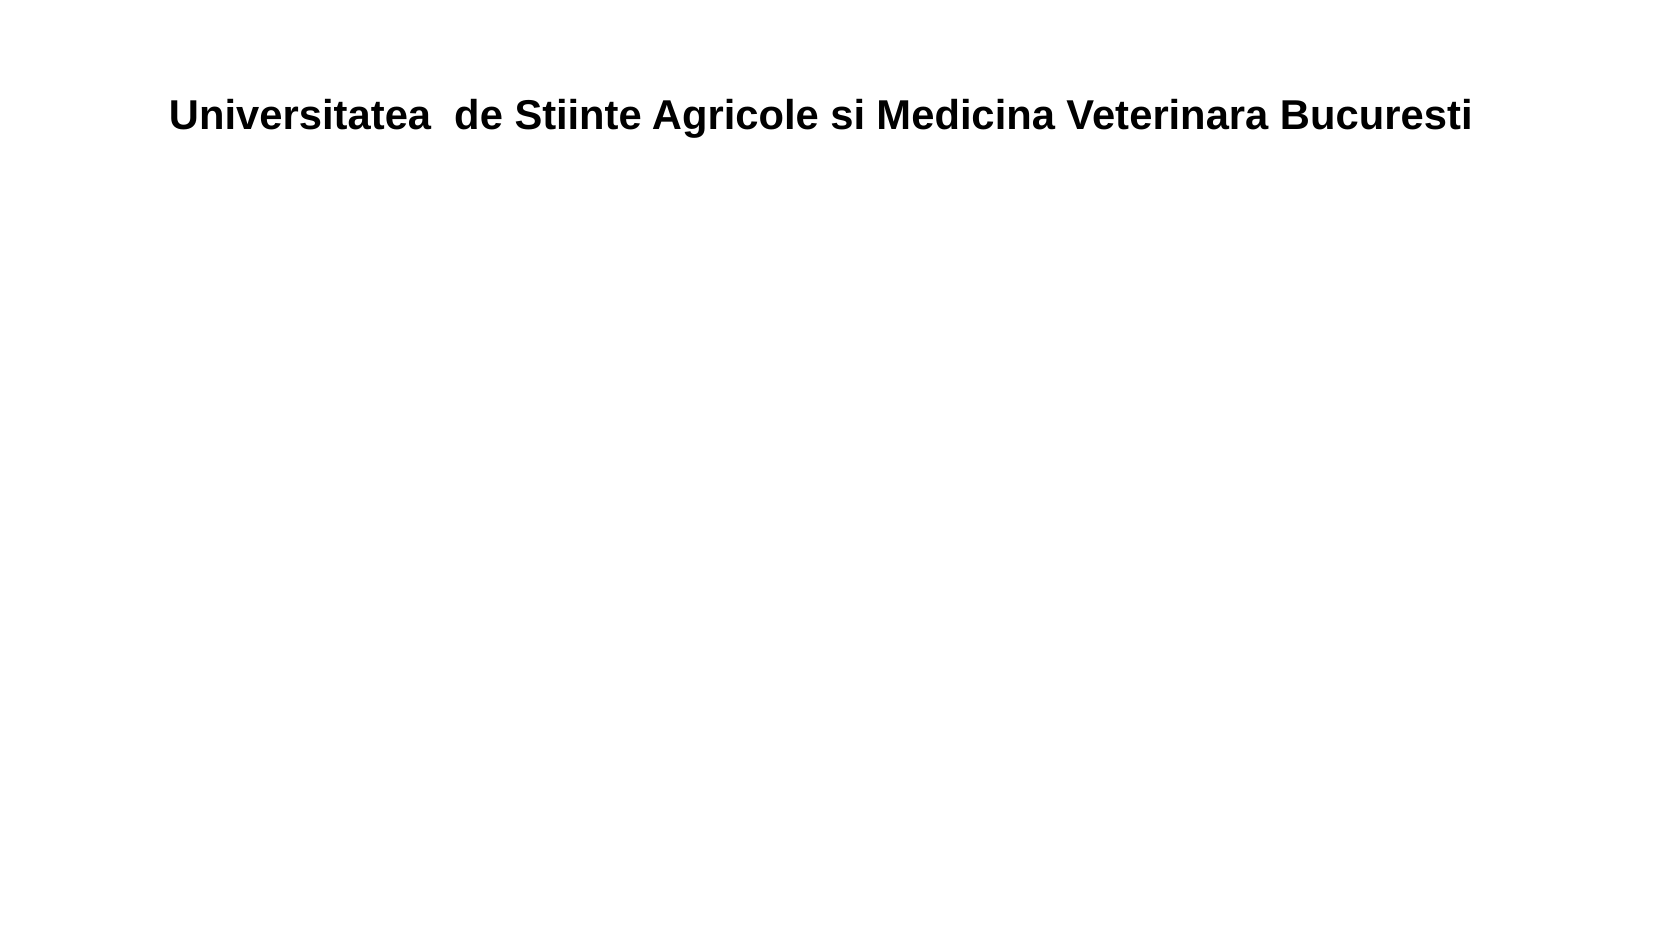

# Universitatea de Stiinte Agricole si Medicina Veterinara Bucuresti